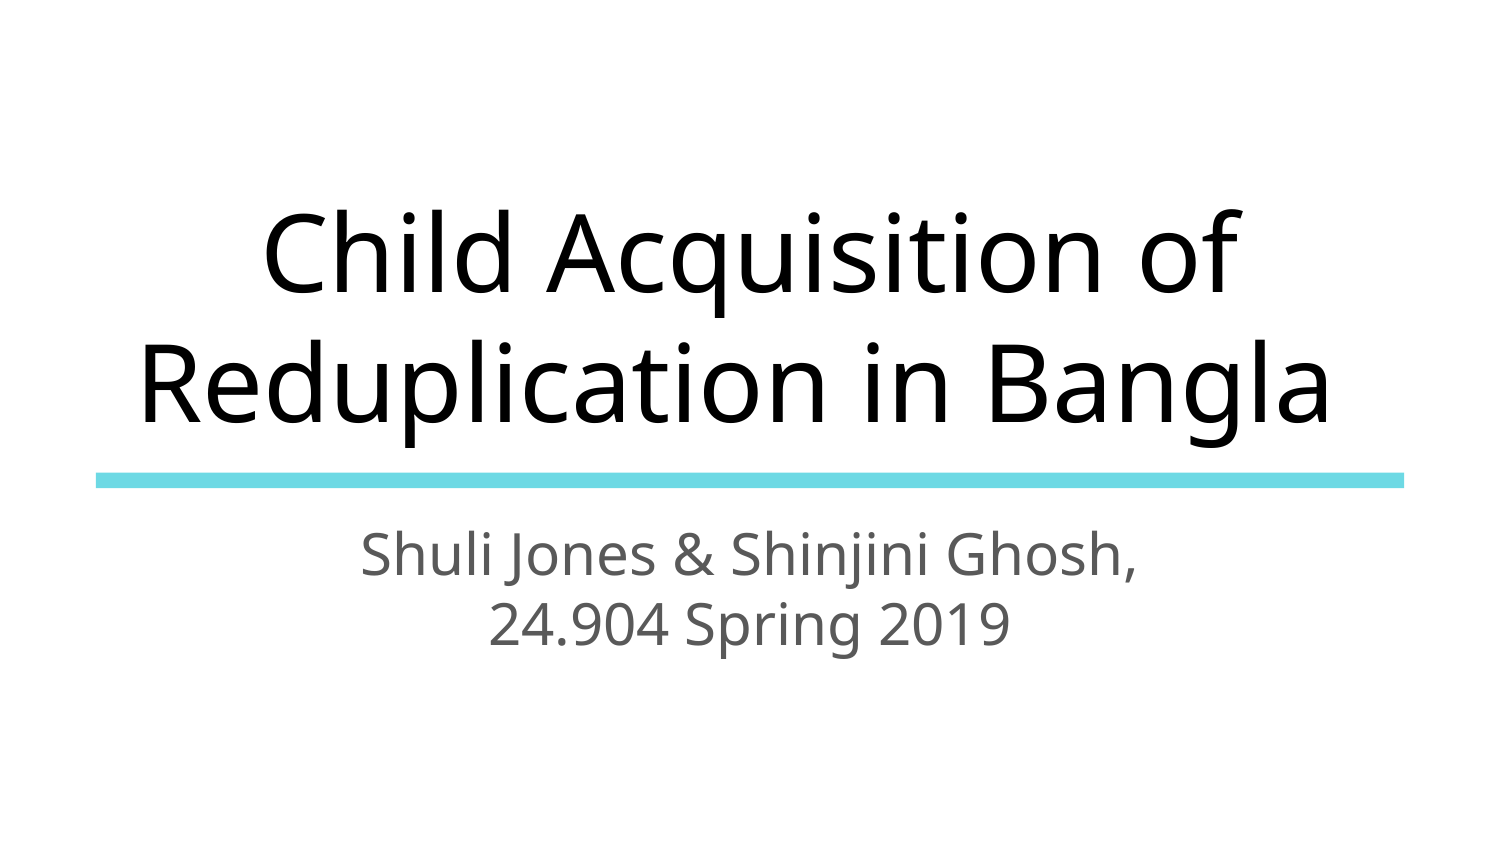

# Child Acquisition of Reduplication in Bangla
Shuli Jones & Shinjini Ghosh,
24.904 Spring 2019